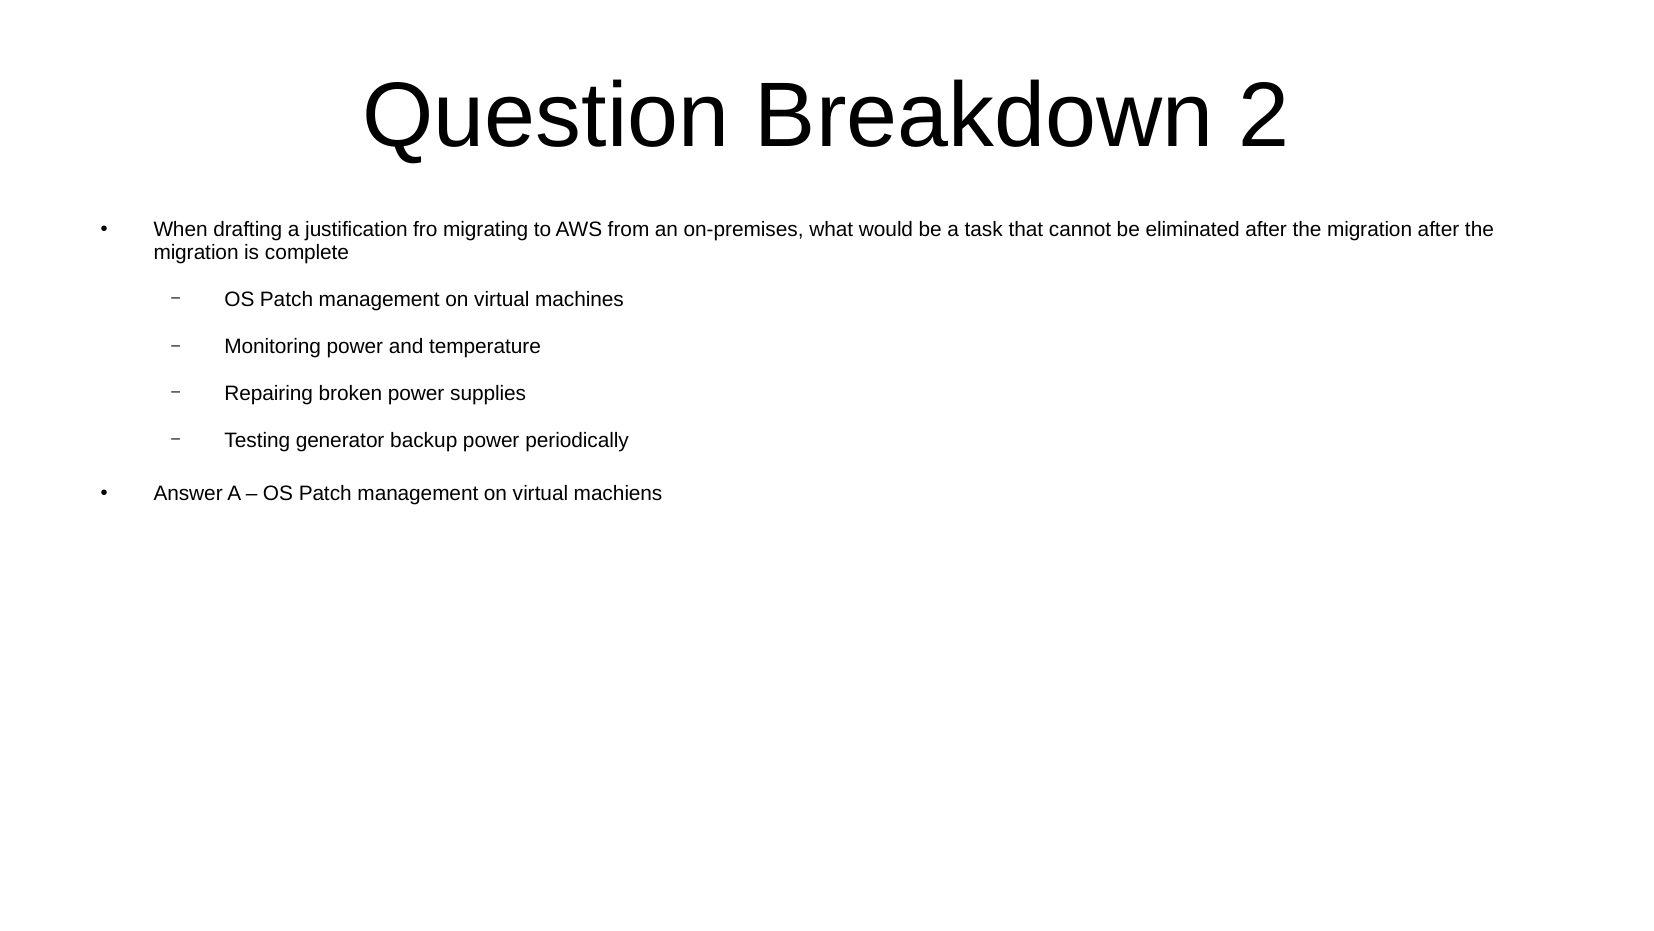

# Question Breakdown 2
When drafting a justification fro migrating to AWS from an on-premises, what would be a task that cannot be eliminated after the migration after the migration is complete
OS Patch management on virtual machines
Monitoring power and temperature
Repairing broken power supplies
Testing generator backup power periodically
Answer A – OS Patch management on virtual machiens